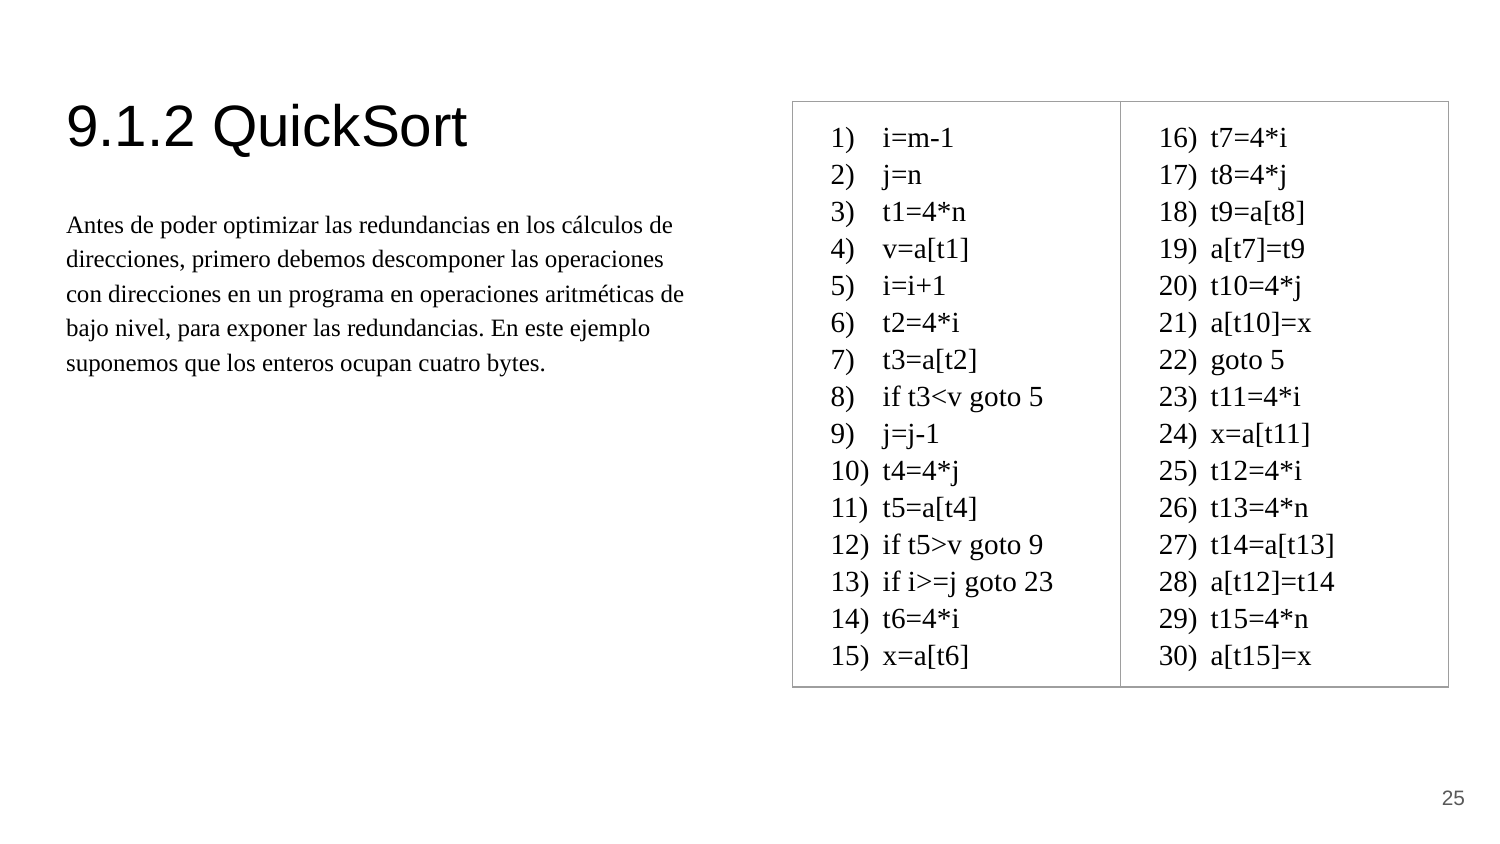

# 9.1.2 QuickSort
| i=m-1 j=n t1=4\*n v=a[t1] i=i+1 t2=4\*i t3=a[t2] if t3<v goto 5 j=j-1 t4=4\*j t5=a[t4] if t5>v goto 9 if i>=j goto 23 t6=4\*i x=a[t6] | t7=4\*i t8=4\*j t9=a[t8] a[t7]=t9 t10=4\*j a[t10]=x goto 5 t11=4\*i x=a[t11] t12=4\*i t13=4\*n t14=a[t13] a[t12]=t14 t15=4\*n a[t15]=x |
| --- | --- |
Antes de poder optimizar las redundancias en los cálculos de direcciones, primero debemos descomponer las operaciones con direcciones en un programa en operaciones aritméticas de bajo nivel, para exponer las redundancias. En este ejemplo suponemos que los enteros ocupan cuatro bytes.